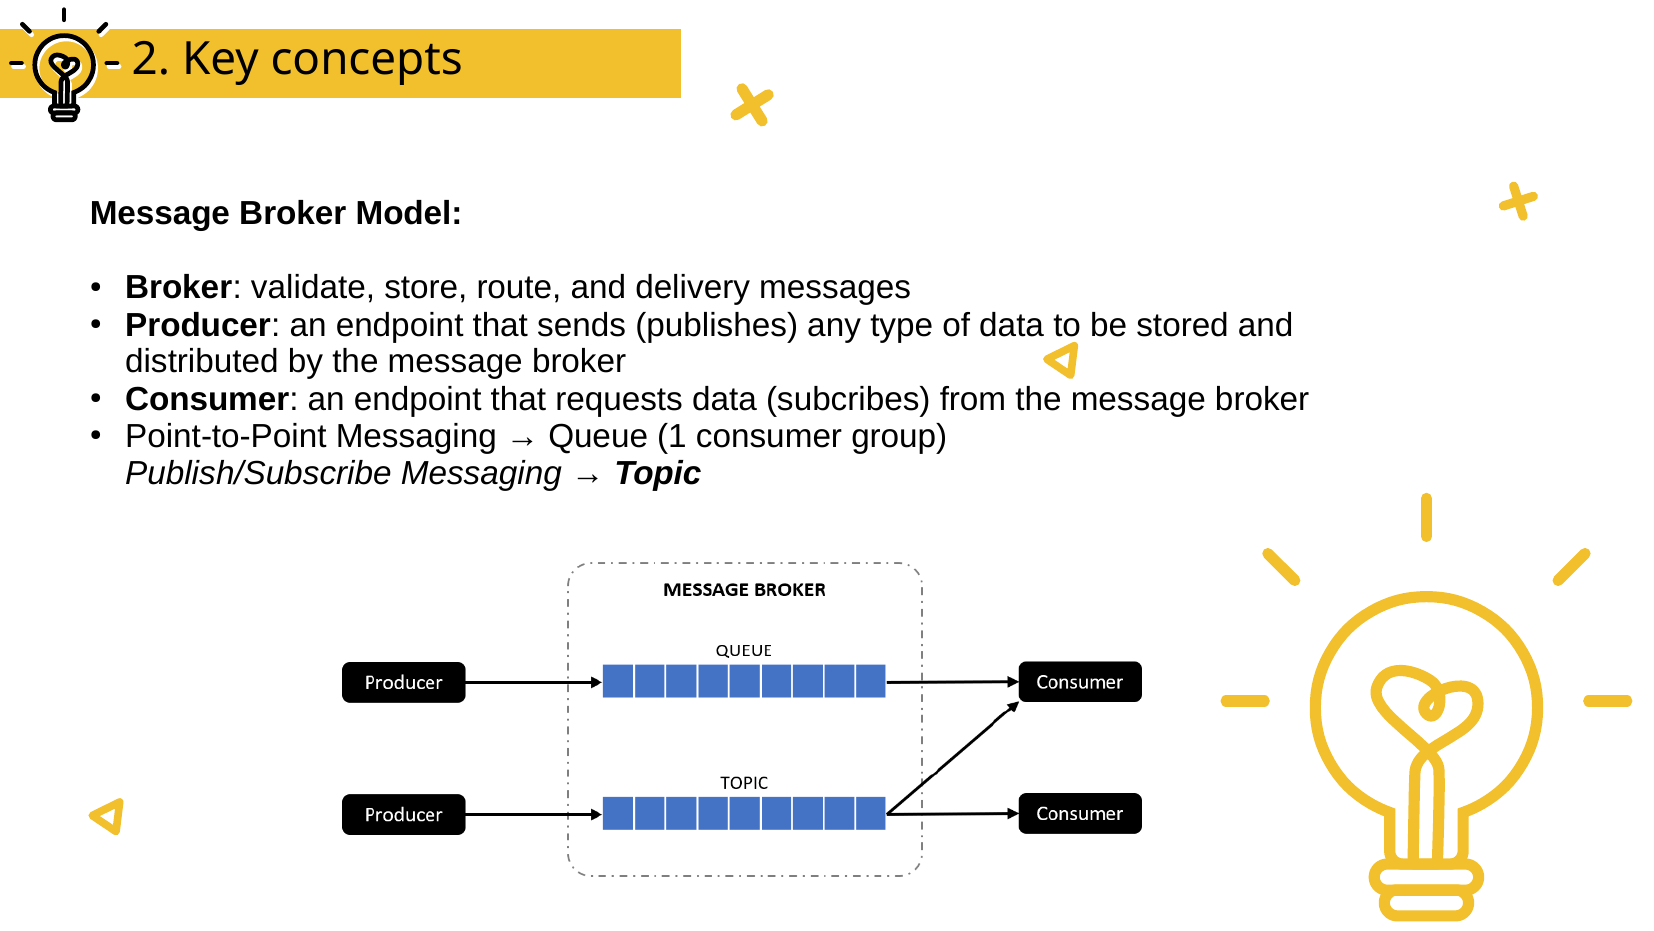

# 2. Key concepts
Message Broker Model:
Broker: validate, store, route, and delivery messages
Producer: an endpoint that sends (publishes) any type of data to be stored and distributed by the message broker
Consumer: an endpoint that requests data (subcribes) from the message broker
Point-to-Point Messaging → Queue (1 consumer group)
Publish/Subscribe Messaging → Topic